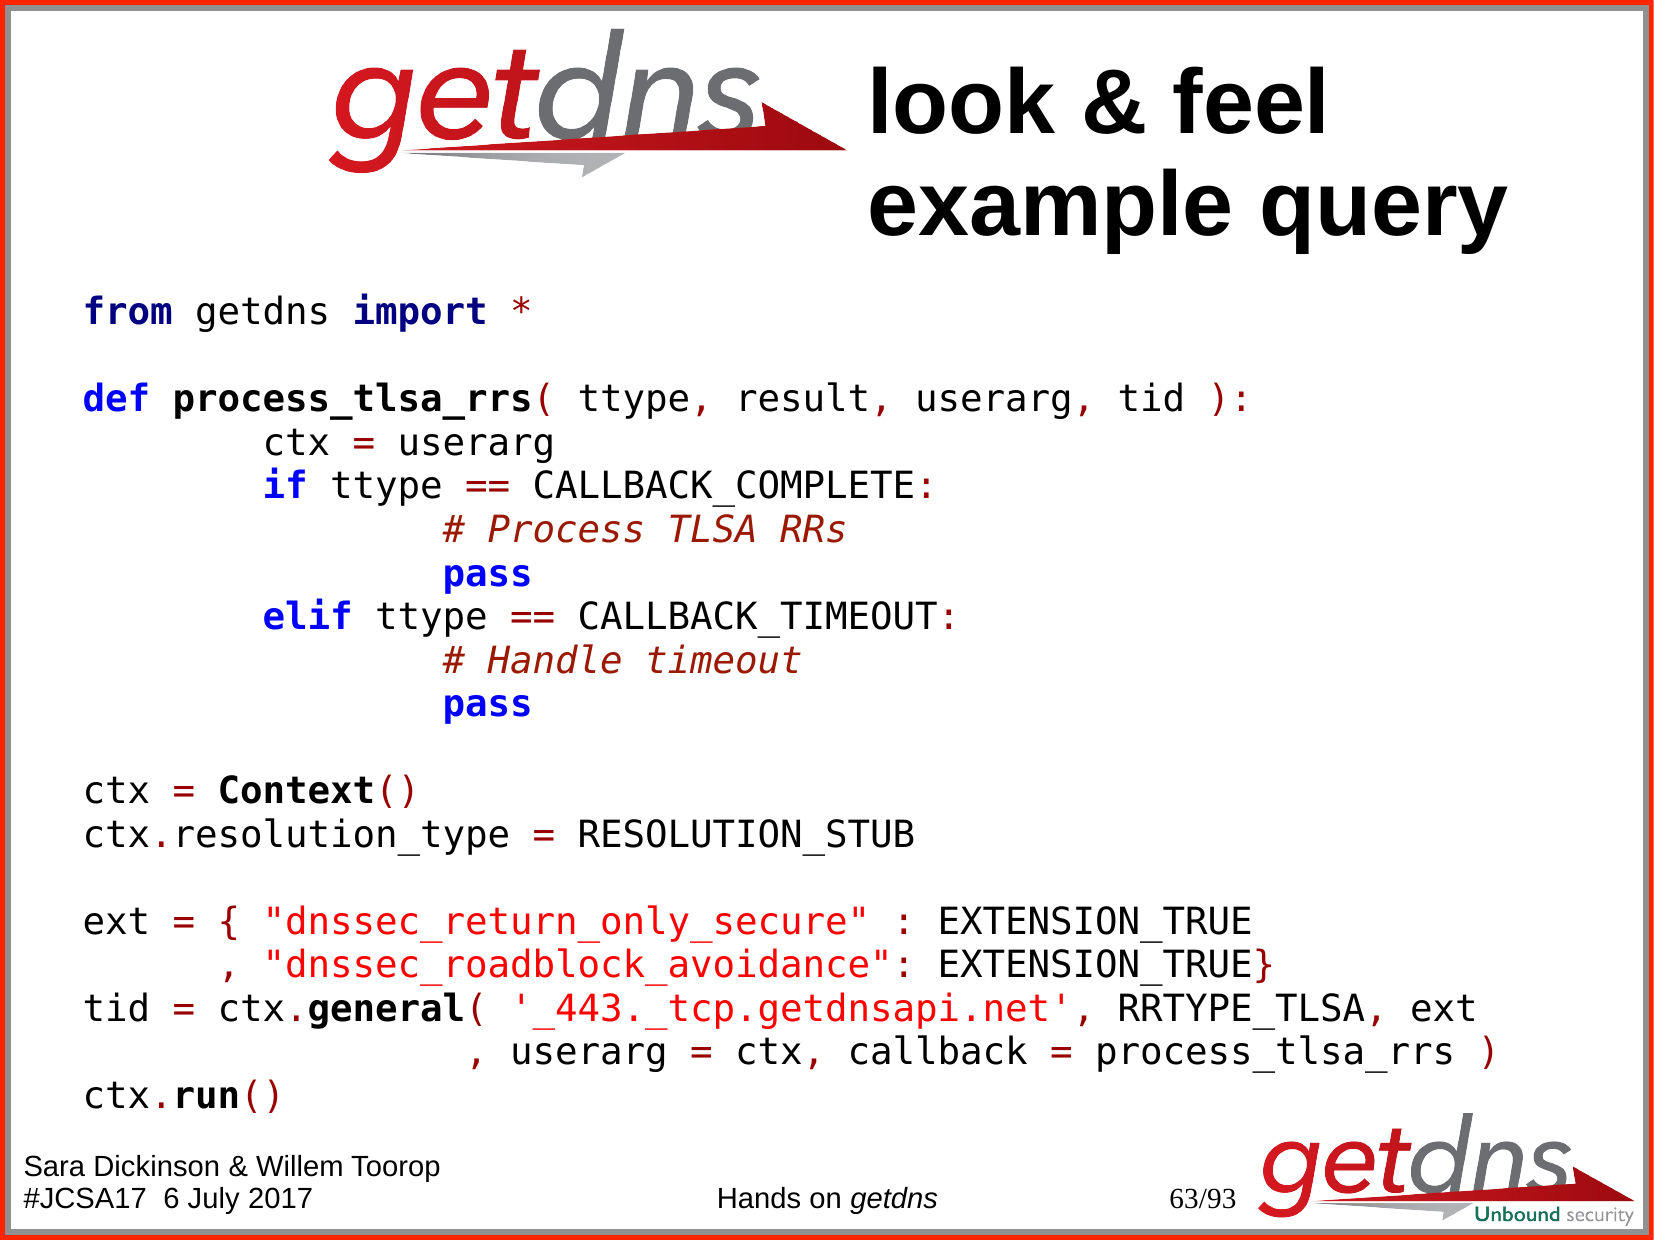

look & feel
							 example query
# from getdns import *
def process_tlsa_rrs( ttype, result, userarg, tid ):
 ctx = userarg
 if ttype == CALLBACK_COMPLETE:
 # Process TLSA RRs
 pass
 elif ttype == CALLBACK_TIMEOUT:
 # Handle timeout
 pass
ctx = Context()
ctx.resolution_type = RESOLUTION_STUB
ext = { "dnssec_return_only_secure" : EXTENSION_TRUE
 , "dnssec_roadblock_avoidance": EXTENSION_TRUE}
tid = ctx.general( '_443._tcp.getdnsapi.net', RRTYPE_TLSA, ext
 , userarg = ctx, callback = process_tlsa_rrs )
ctx.run()
63